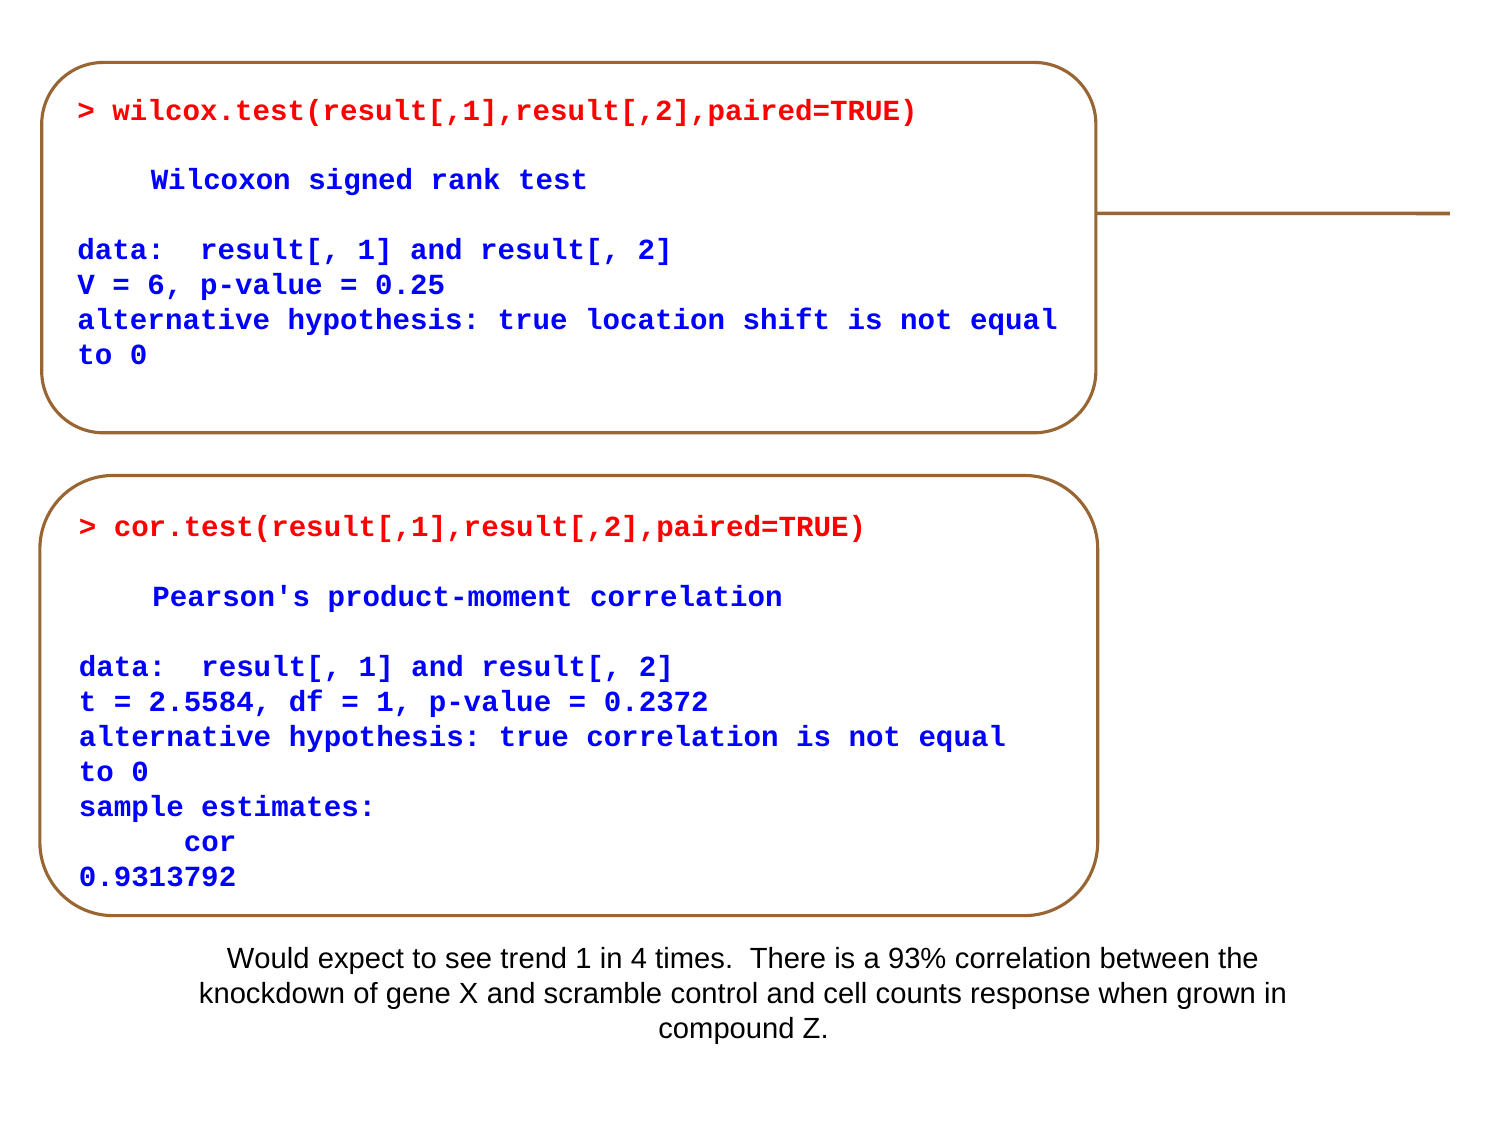

> wilcox.test(result[,1],result[,2],paired=TRUE)
	Wilcoxon signed rank test
data: result[, 1] and result[, 2]
V = 6, p-value = 0.25
alternative hypothesis: true location shift is not equal to 0
> cor.test(result[,1],result[,2],paired=TRUE)
	Pearson's product-moment correlation
data: result[, 1] and result[, 2]
t = 2.5584, df = 1, p-value = 0.2372
alternative hypothesis: true correlation is not equal to 0
sample estimates:
 cor
0.9313792
Would expect to see trend 1 in 4 times. There is a 93% correlation between the knockdown of gene X and scramble control and cell counts response when grown in compound Z.